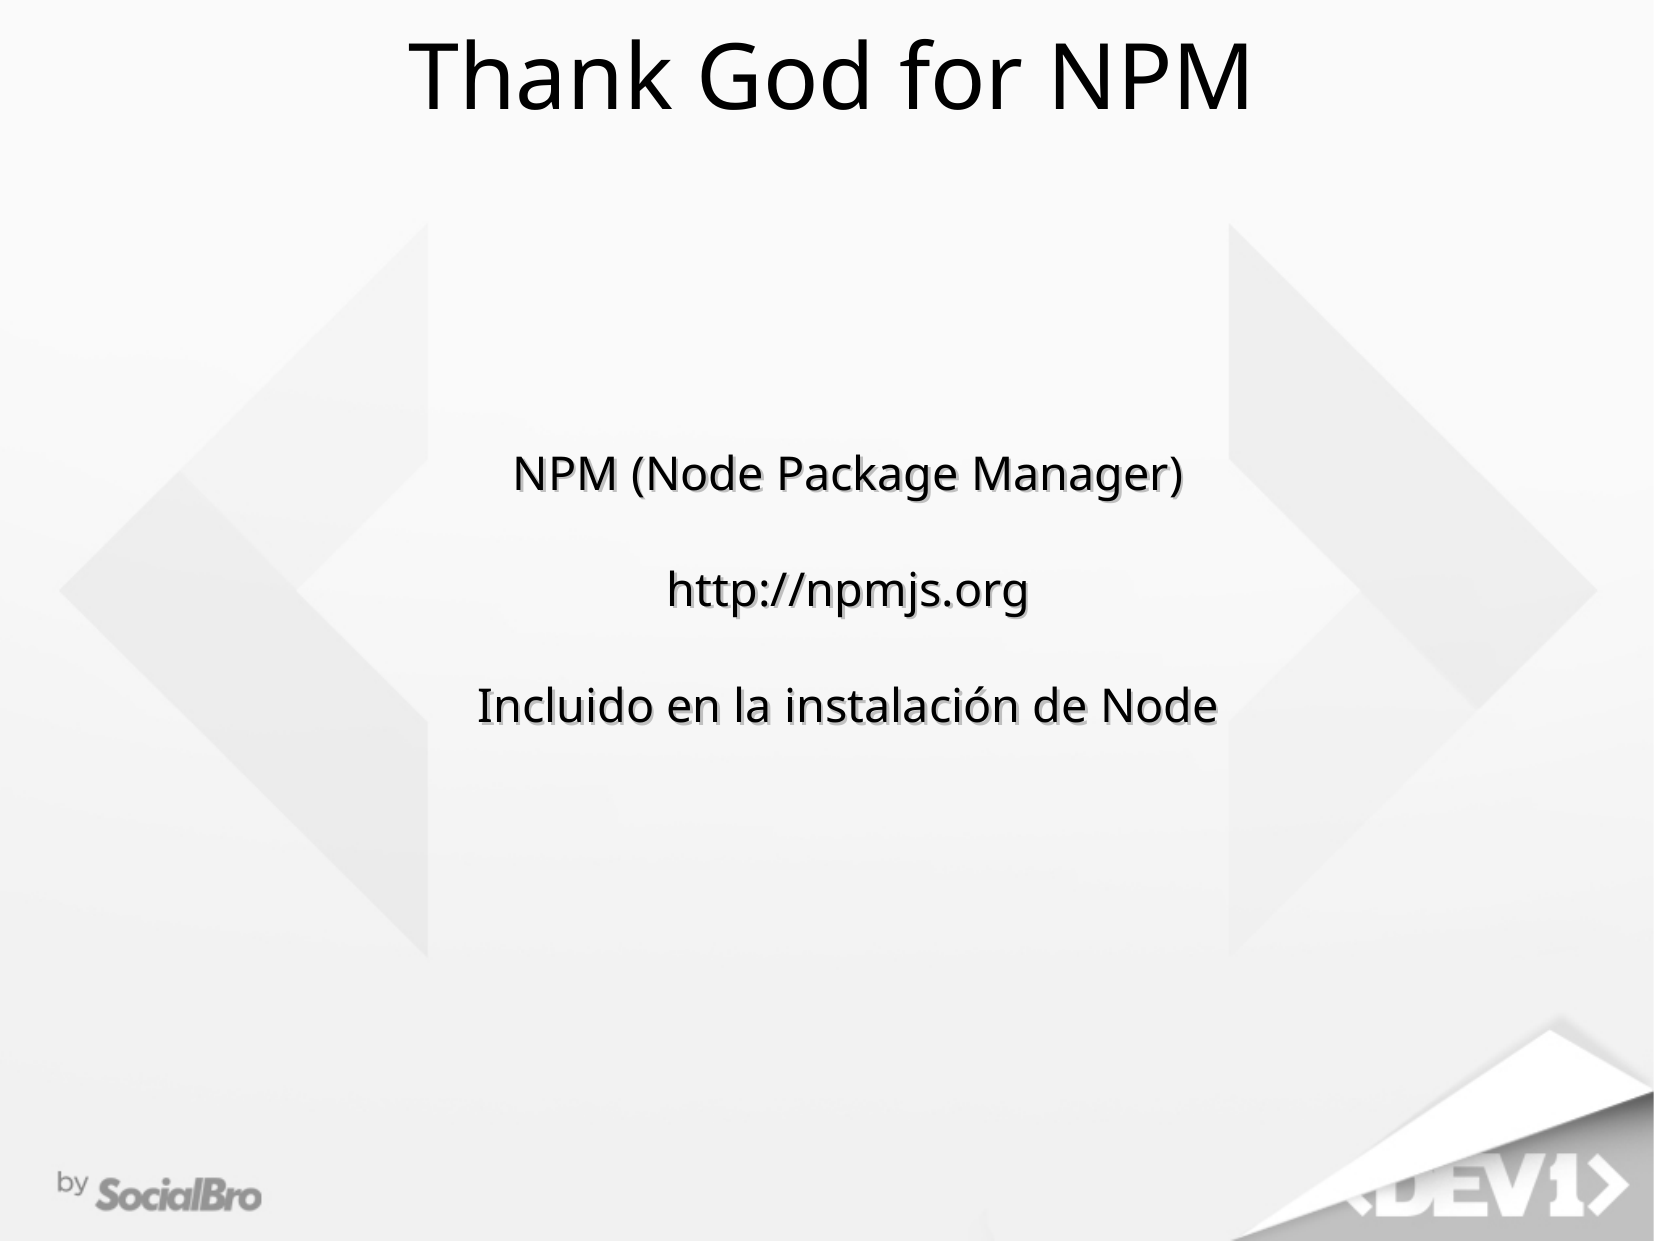

# Thank God for NPM
NPM (Node Package Manager)
http://npmjs.org
Incluido en la instalación de Node